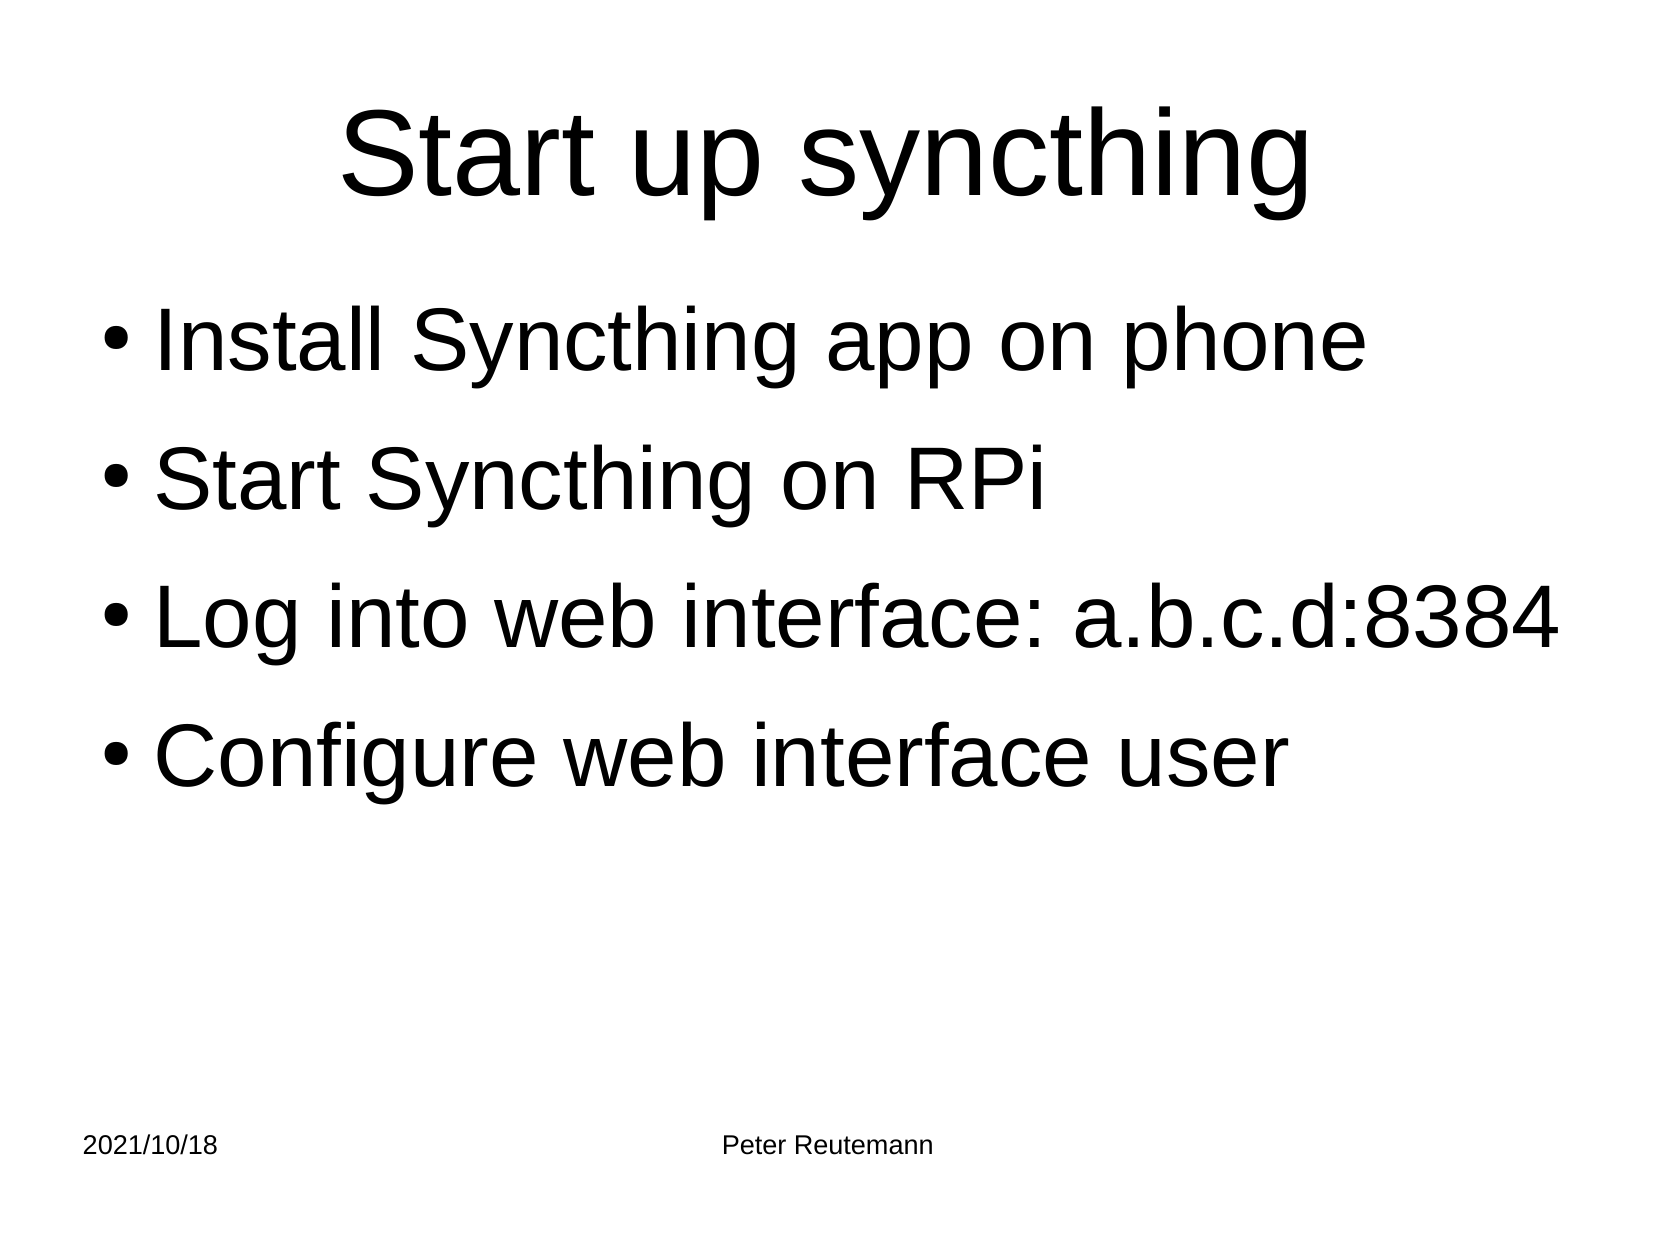

# Start up syncthing
Install Syncthing app on phone
Start Syncthing on RPi
Log into web interface: a.b.c.d:8384
Configure web interface user
2021/10/18
Peter Reutemann